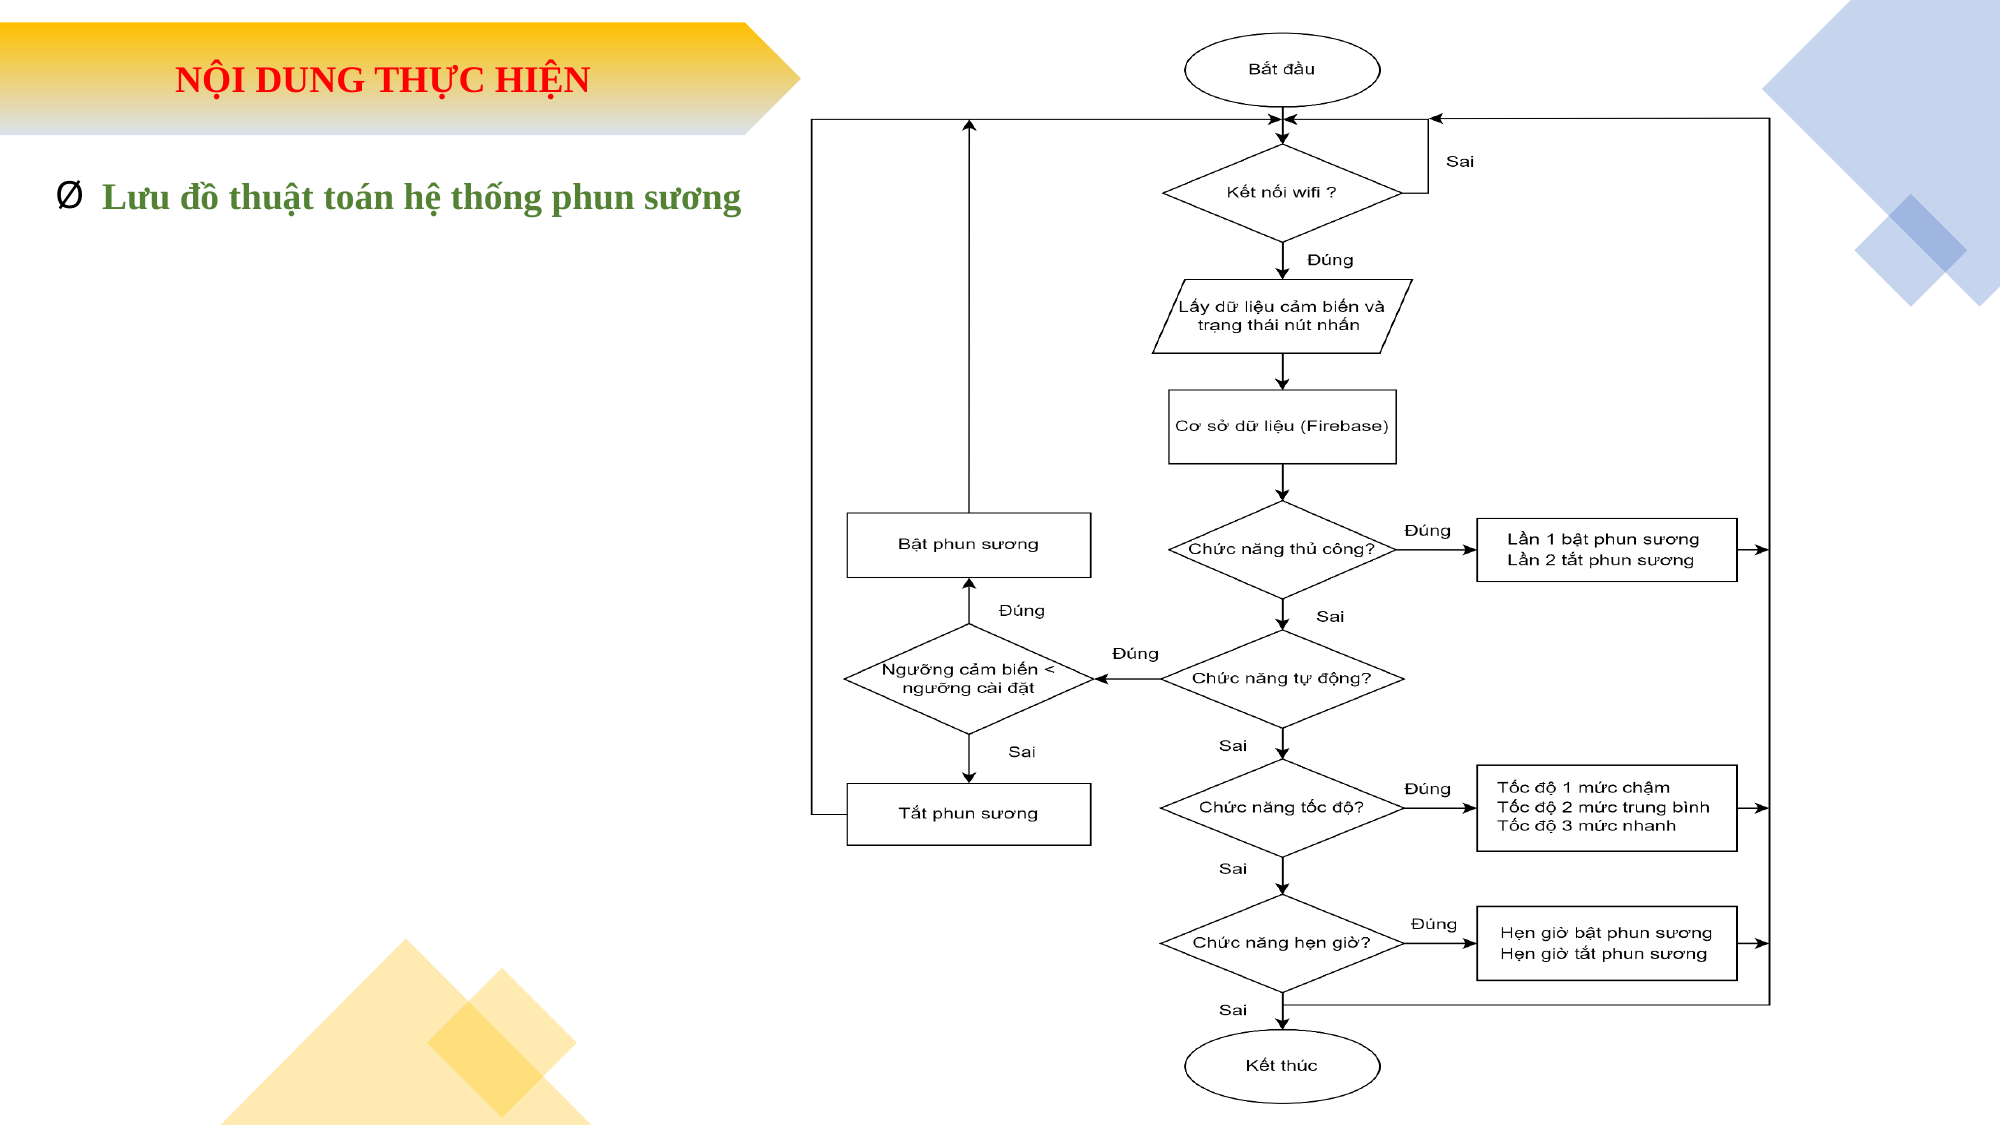

NỘI DUNG THỰC HIỆN
Lưu đồ thuật toán hệ thống phun sương